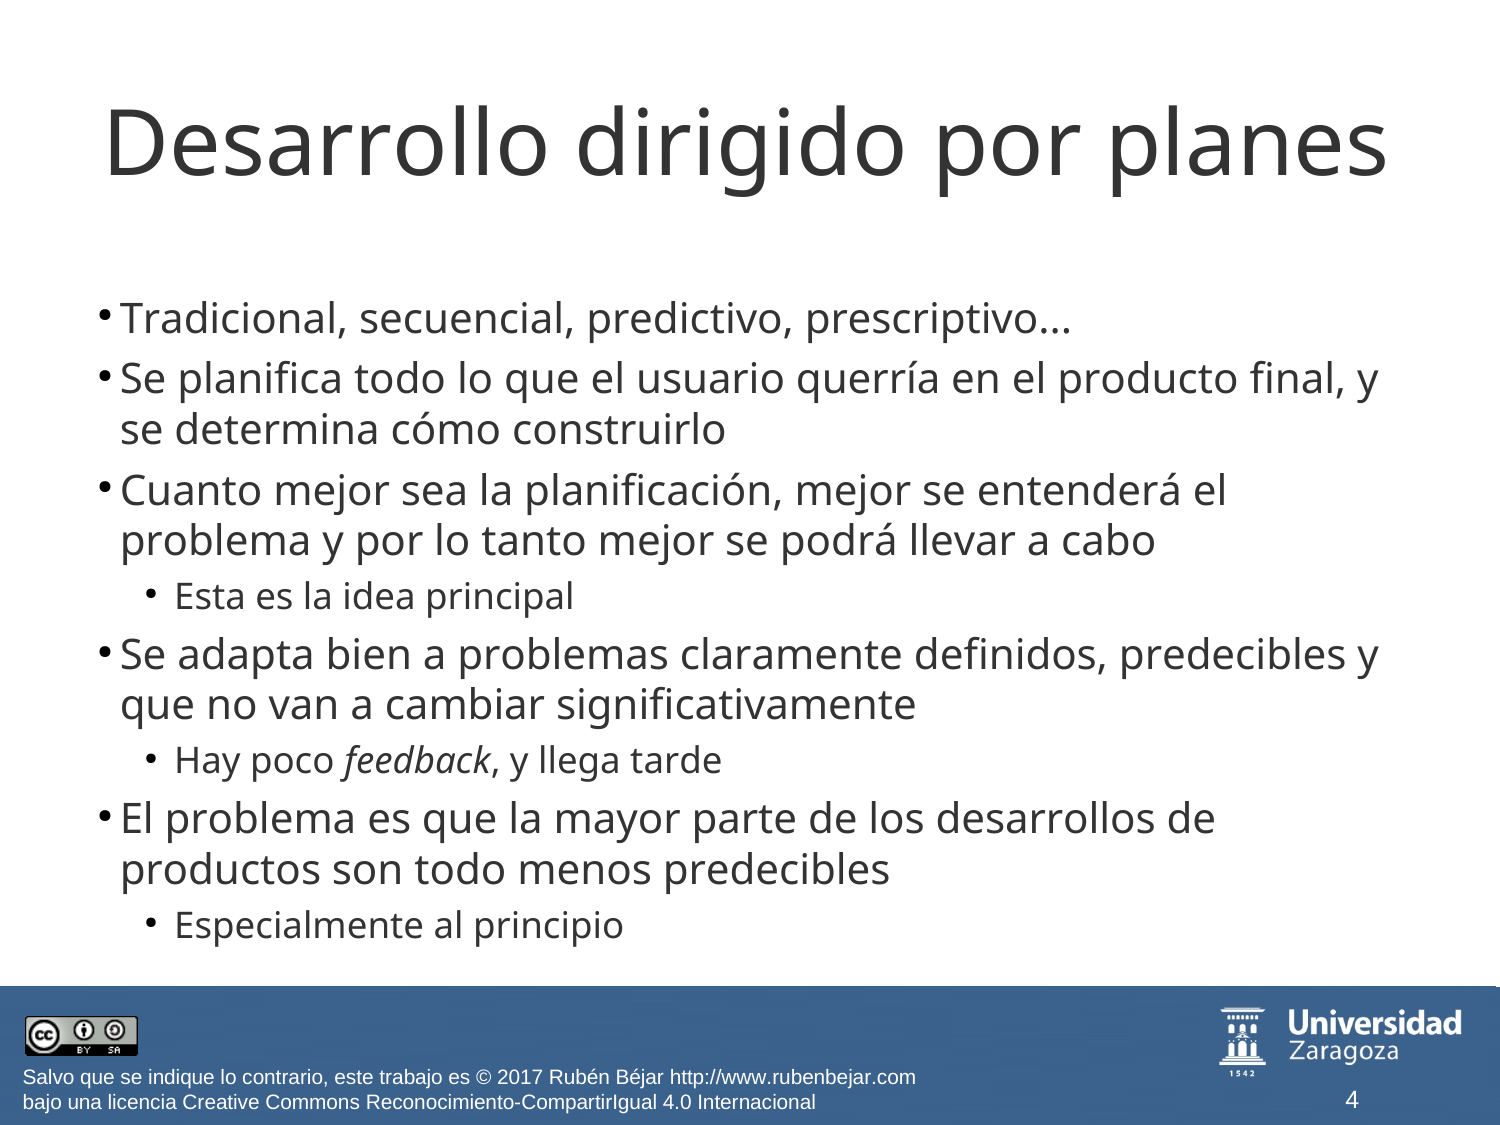

# Desarrollo dirigido por planes
Tradicional, secuencial, predictivo, prescriptivo...
Se planifica todo lo que el usuario querría en el producto final, y se determina cómo construirlo
Cuanto mejor sea la planificación, mejor se entenderá el problema y por lo tanto mejor se podrá llevar a cabo
Esta es la idea principal
Se adapta bien a problemas claramente definidos, predecibles y que no van a cambiar significativamente
Hay poco feedback, y llega tarde
El problema es que la mayor parte de los desarrollos de productos son todo menos predecibles
Especialmente al principio